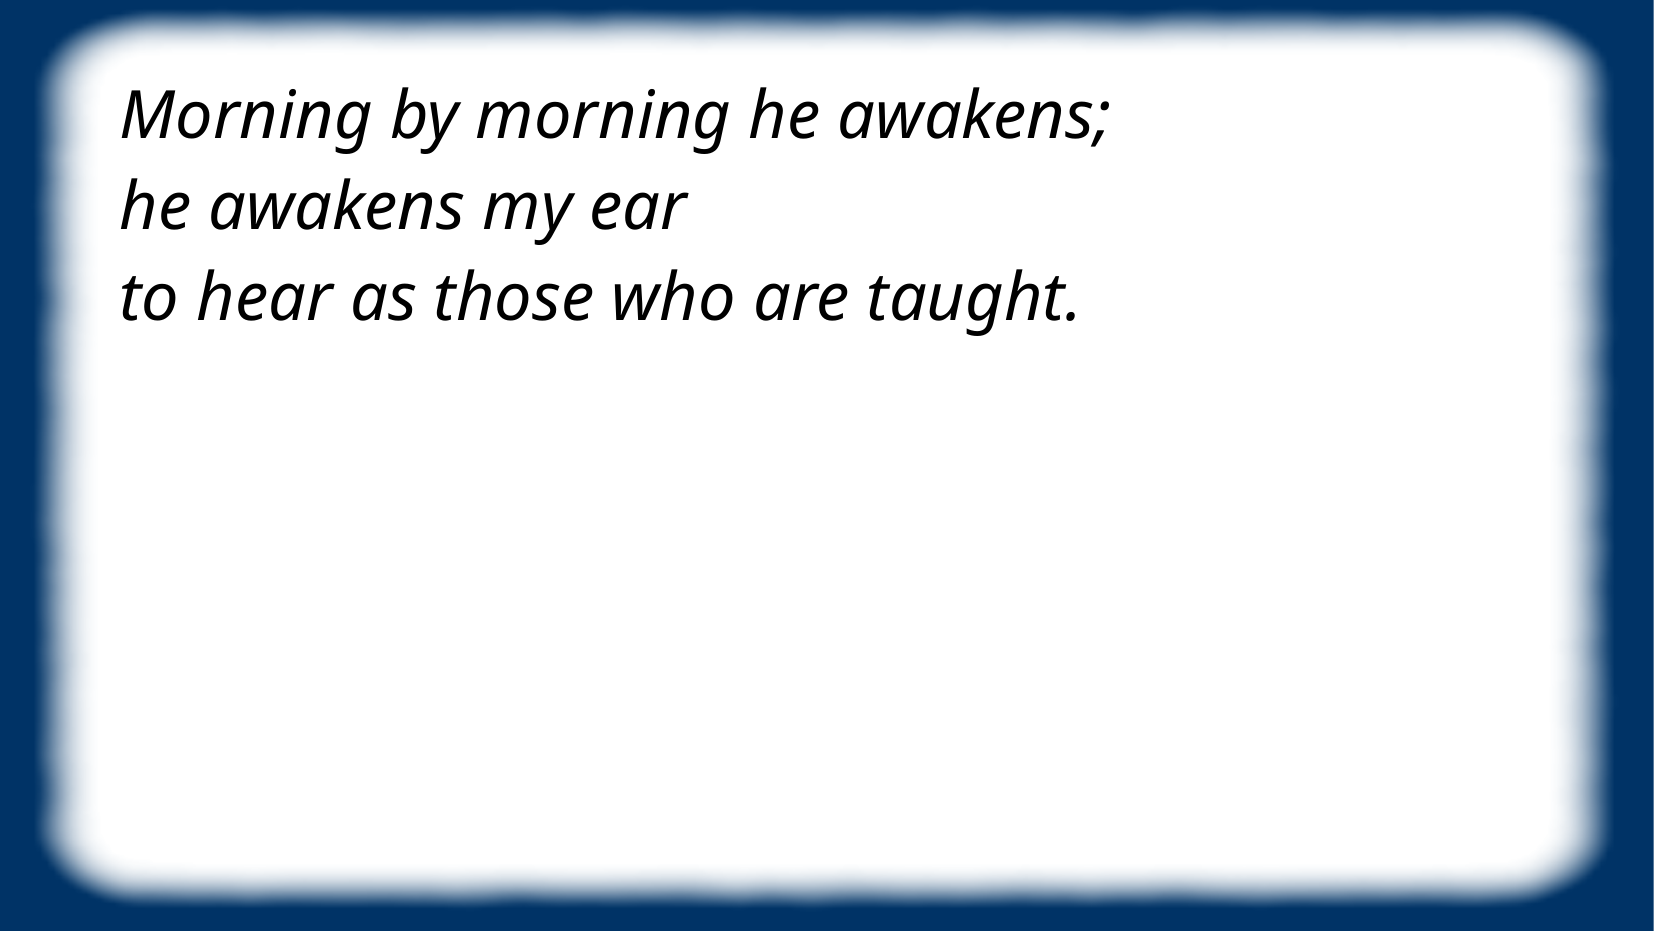

Morning by morning he awakens;
he awakens my ear
to hear as those who are taught.